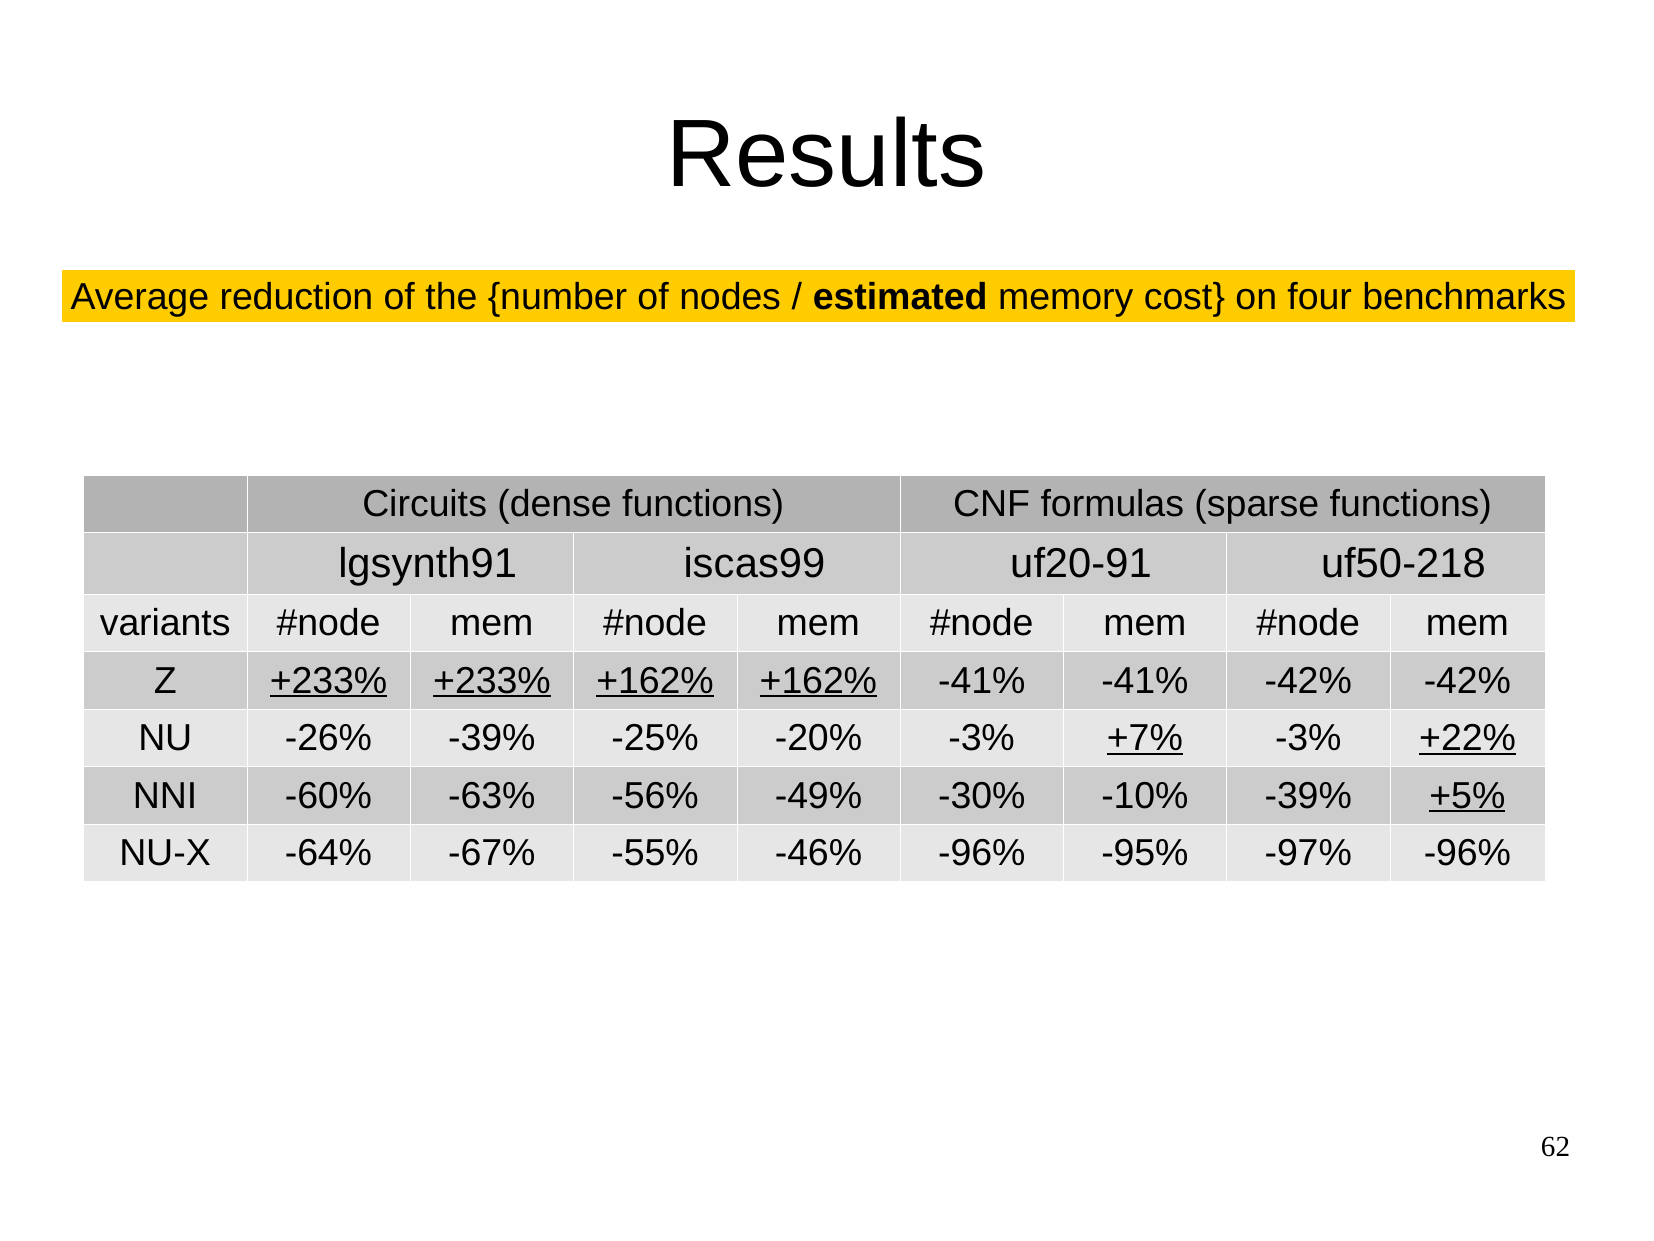

# Results
Average reduction of the {number of nodes / estimated memory cost} on four benchmarks
| | Circuits (dense functions) | | | | CNF formulas (sparse functions) | | | |
| --- | --- | --- | --- | --- | --- | --- | --- | --- |
| | lgsynth91 | | iscas99 | | uf20-91 | | uf50-218 | |
| variants | #node | mem | #node | mem | #node | mem | #node | mem |
| Z | +233% | +233% | +162% | +162% | -41% | -41% | -42% | -42% |
| NU | -26% | -39% | -25% | -20% | -3% | +7% | -3% | +22% |
| NNI | -60% | -63% | -56% | -49% | -30% | -10% | -39% | +5% |
| NU-X | -64% | -67% | -55% | -46% | -96% | -95% | -97% | -96% |
62